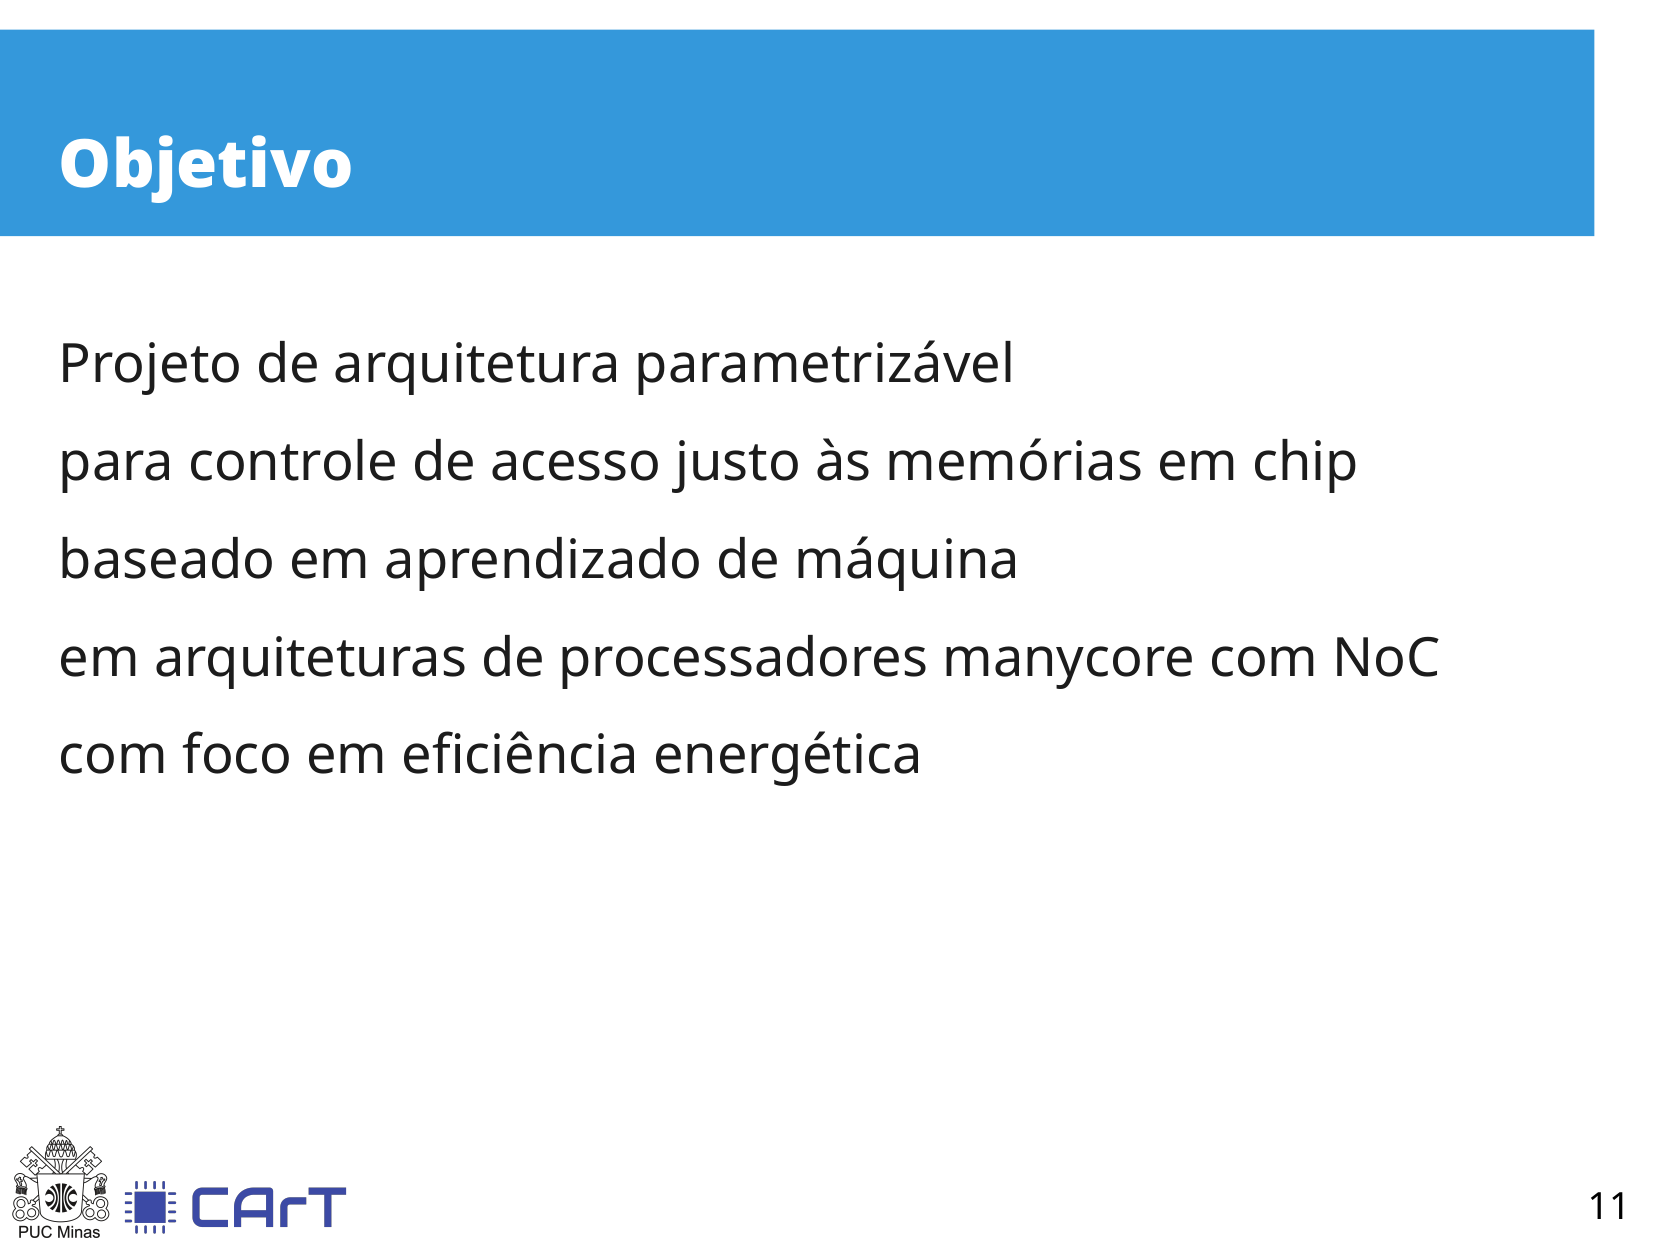

# Objetivo
Projeto de arquitetura parametrizável
para controle de acesso justo às memórias em chip
baseado em aprendizado de máquina
em arquiteturas de processadores manycore com NoC
com foco em eficiência energética
11